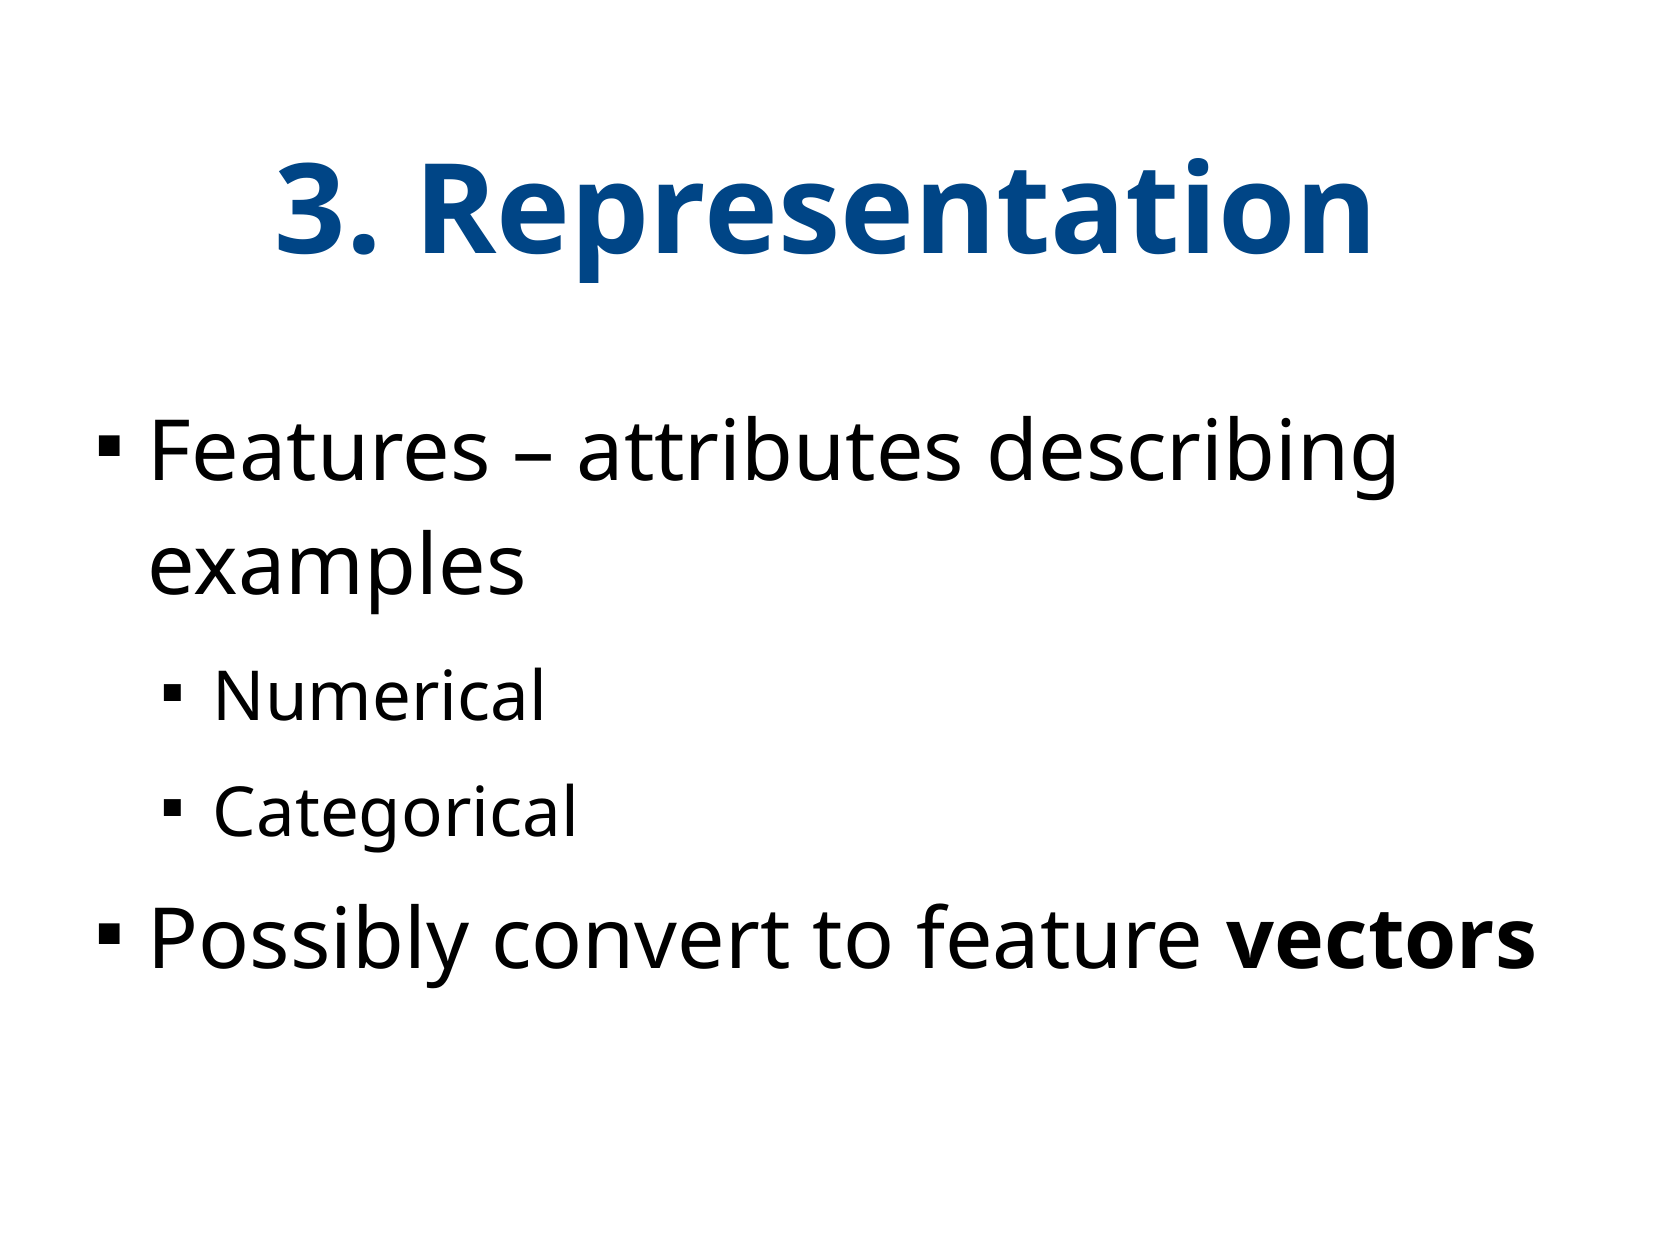

# 3. Representation
Features – attributes describing examples
Numerical
Categorical
Possibly convert to feature vectors